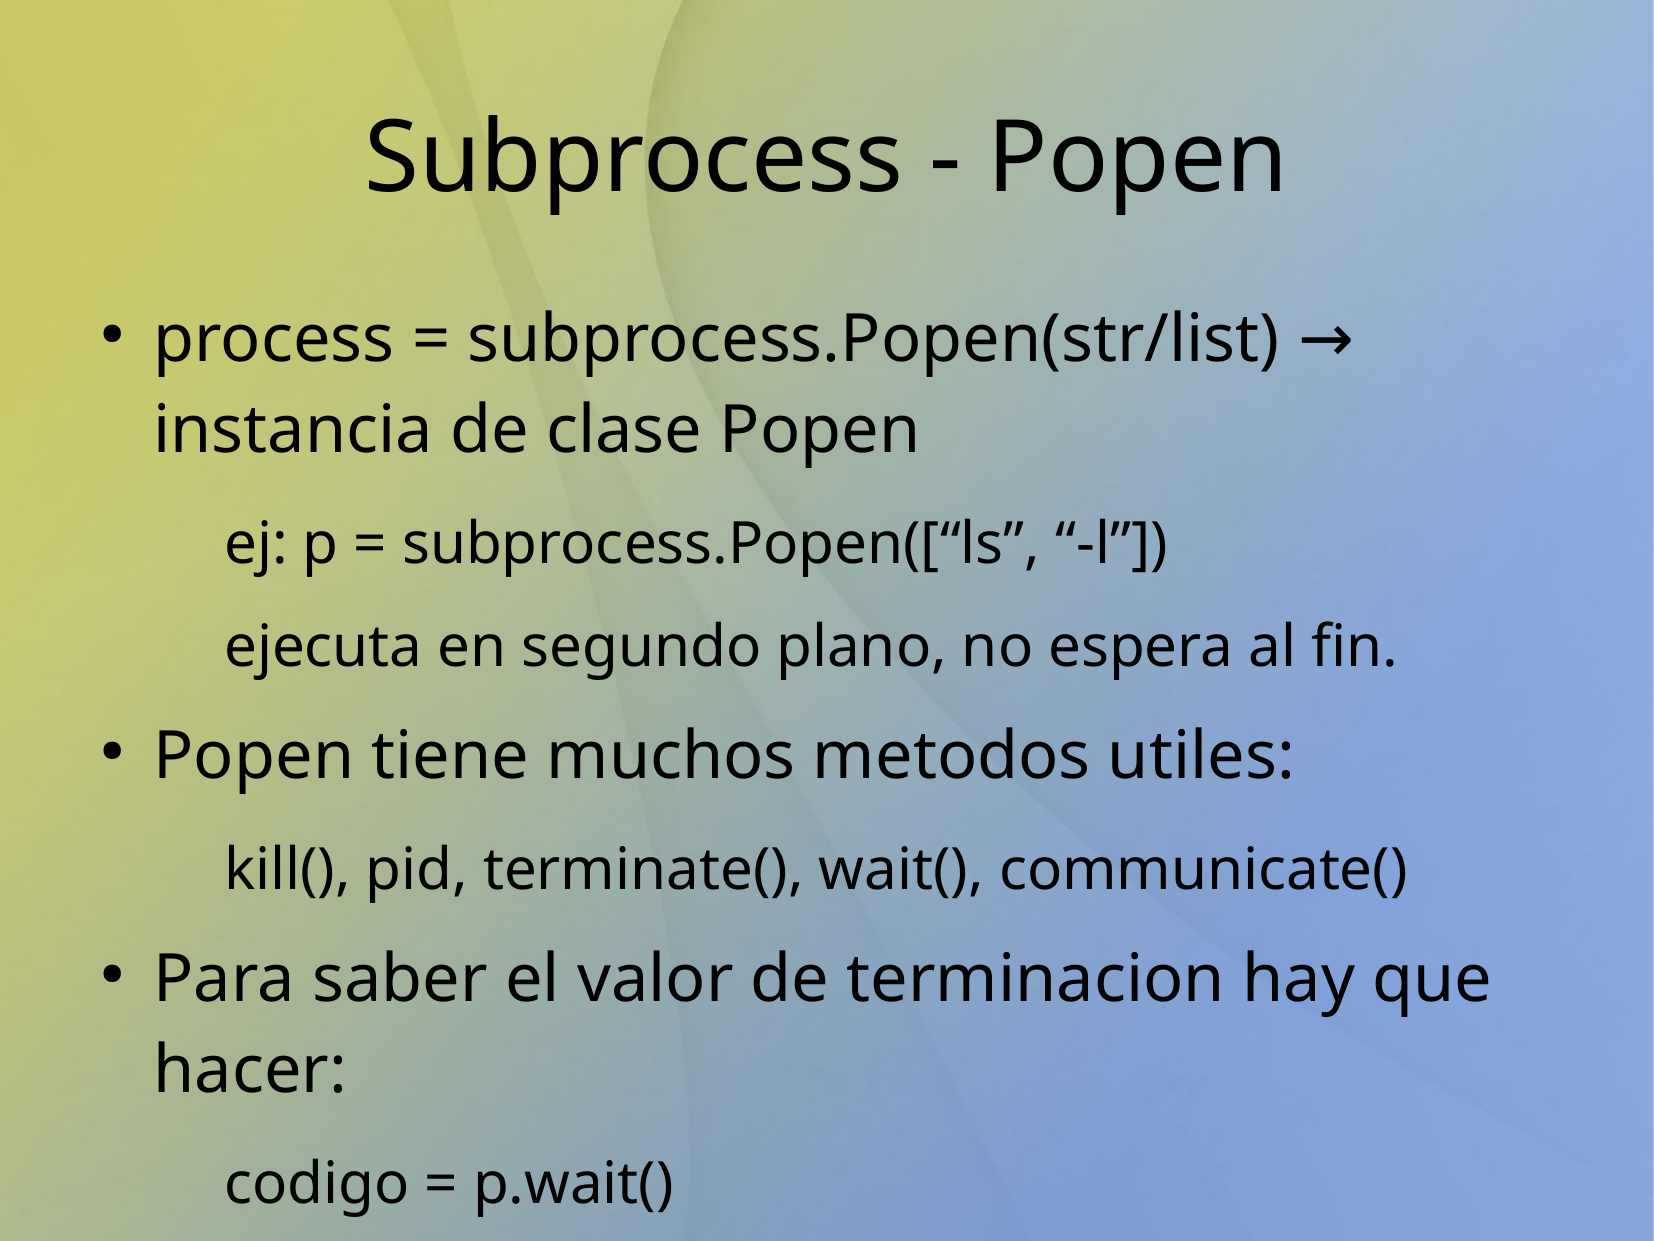

# Subprocess - Popen
process = subprocess.Popen(str/list) → instancia de clase Popen
ej: p = subprocess.Popen([“ls”, “-l”])
ejecuta en segundo plano, no espera al fin.
Popen tiene muchos metodos utiles:
kill(), pid, terminate(), wait(), communicate()
Para saber el valor de terminacion hay que hacer:
codigo = p.wait()